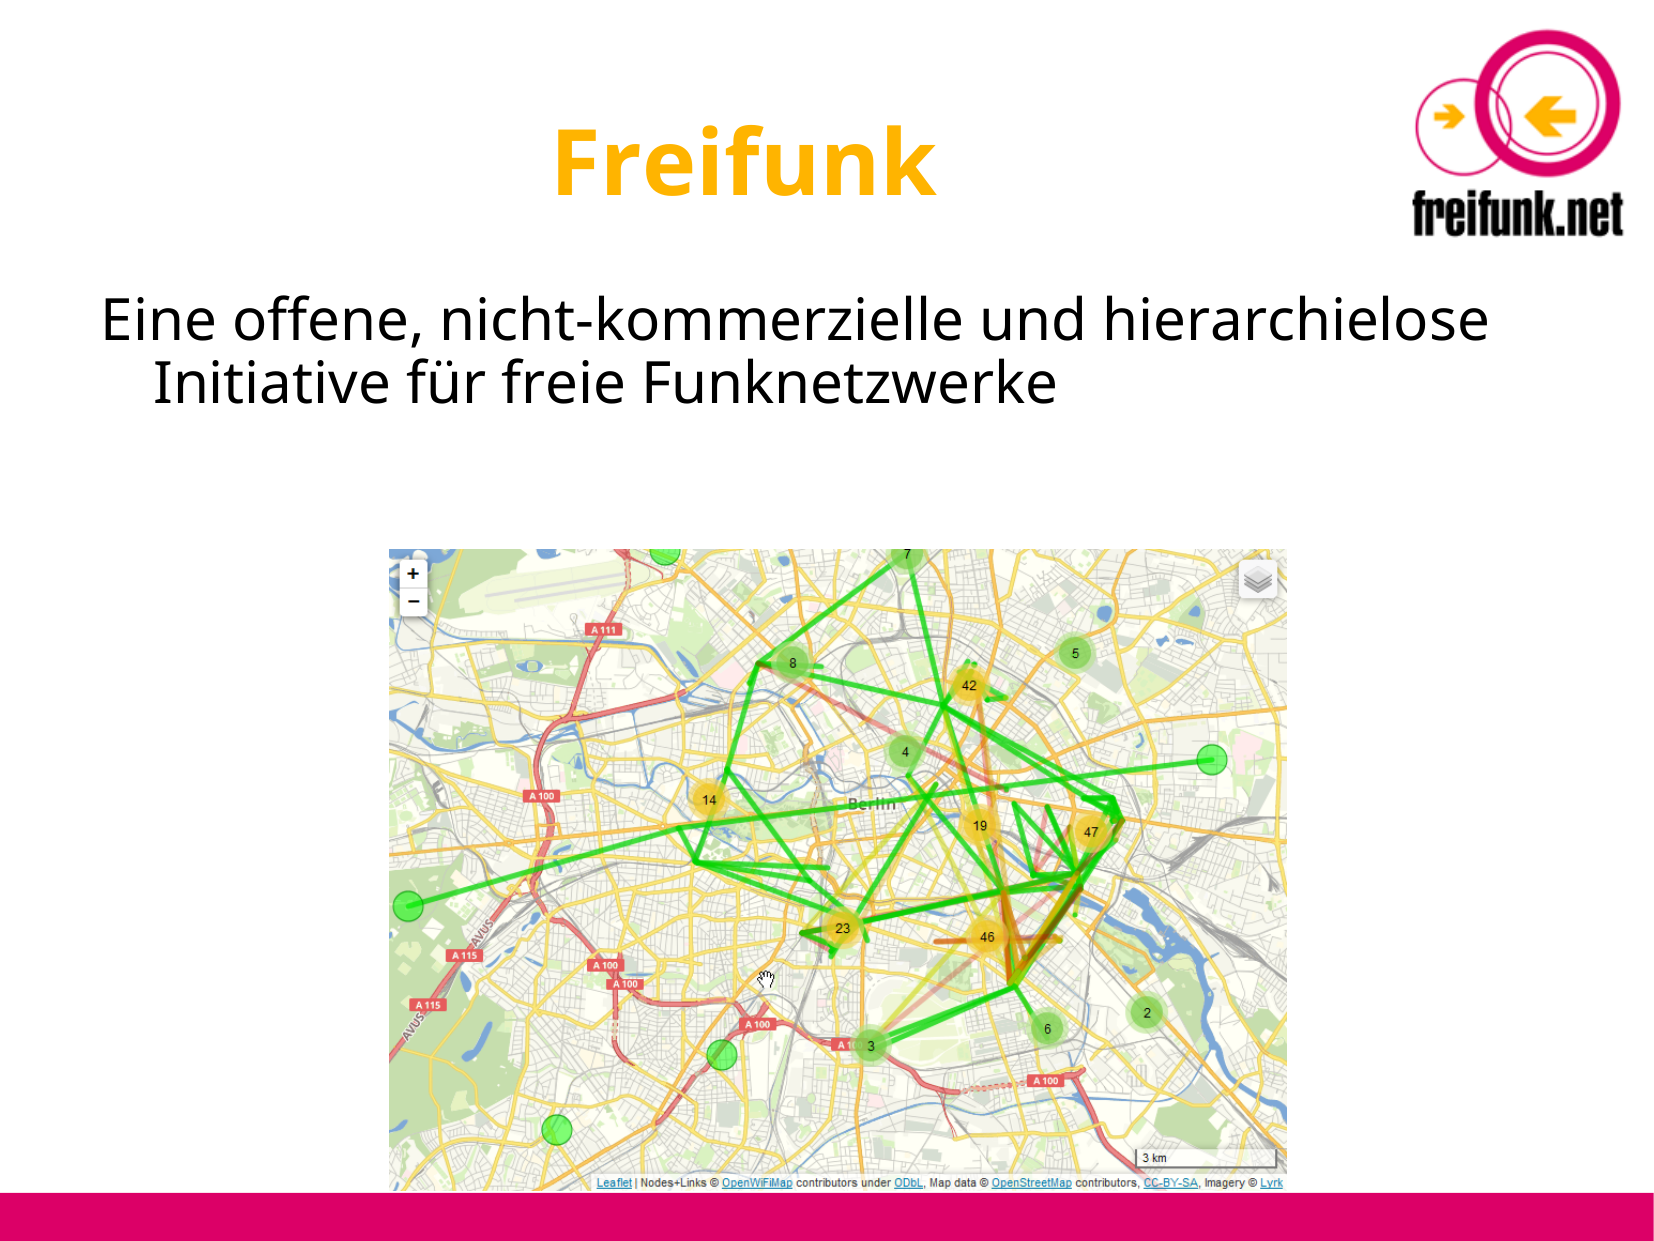

# Freifunk
Eine offene, nicht-kommerzielle und hierarchielose Initiative für freie Funknetzwerke